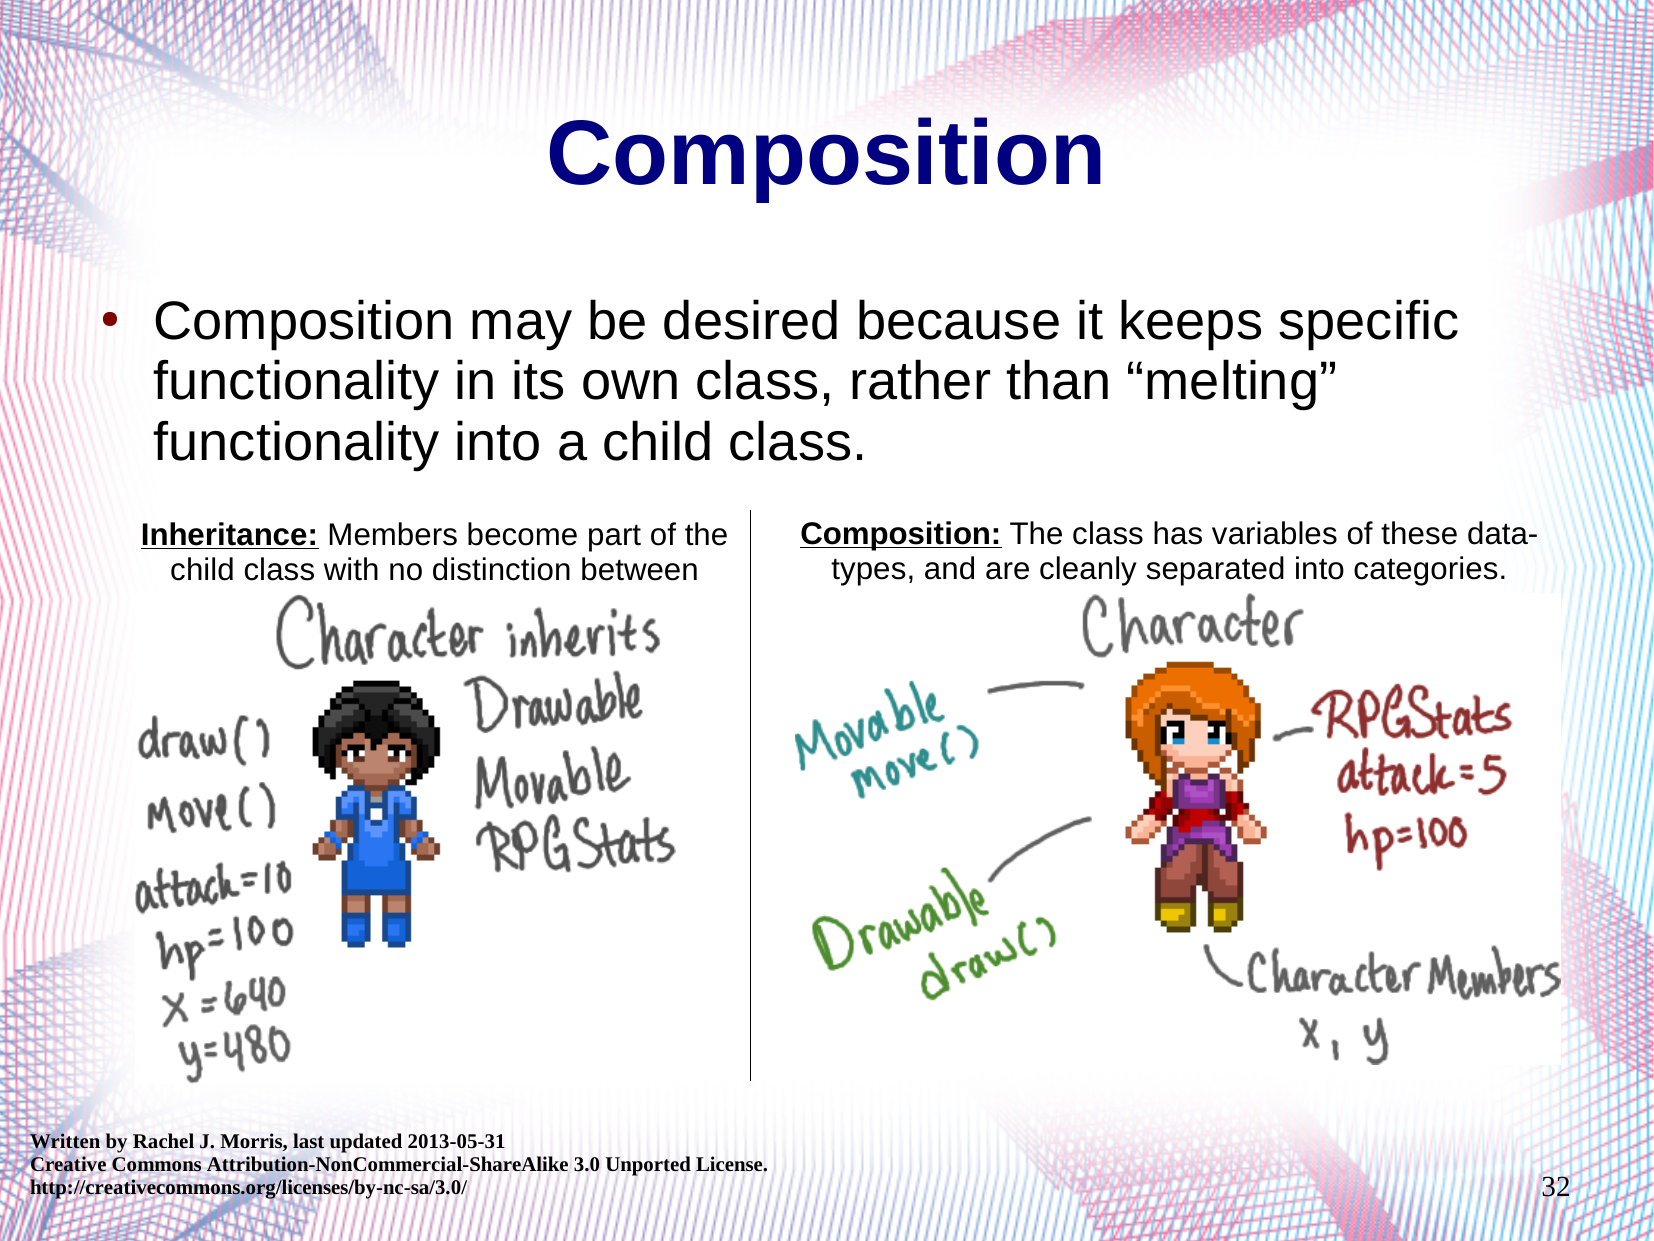

# Composition
Composition may be desired because it keeps specific functionality in its own class, rather than “melting” functionality into a child class.
Composition: The class has variables of these data-types, and are cleanly separated into categories.
Inheritance: Members become part of the child class with no distinction between
32